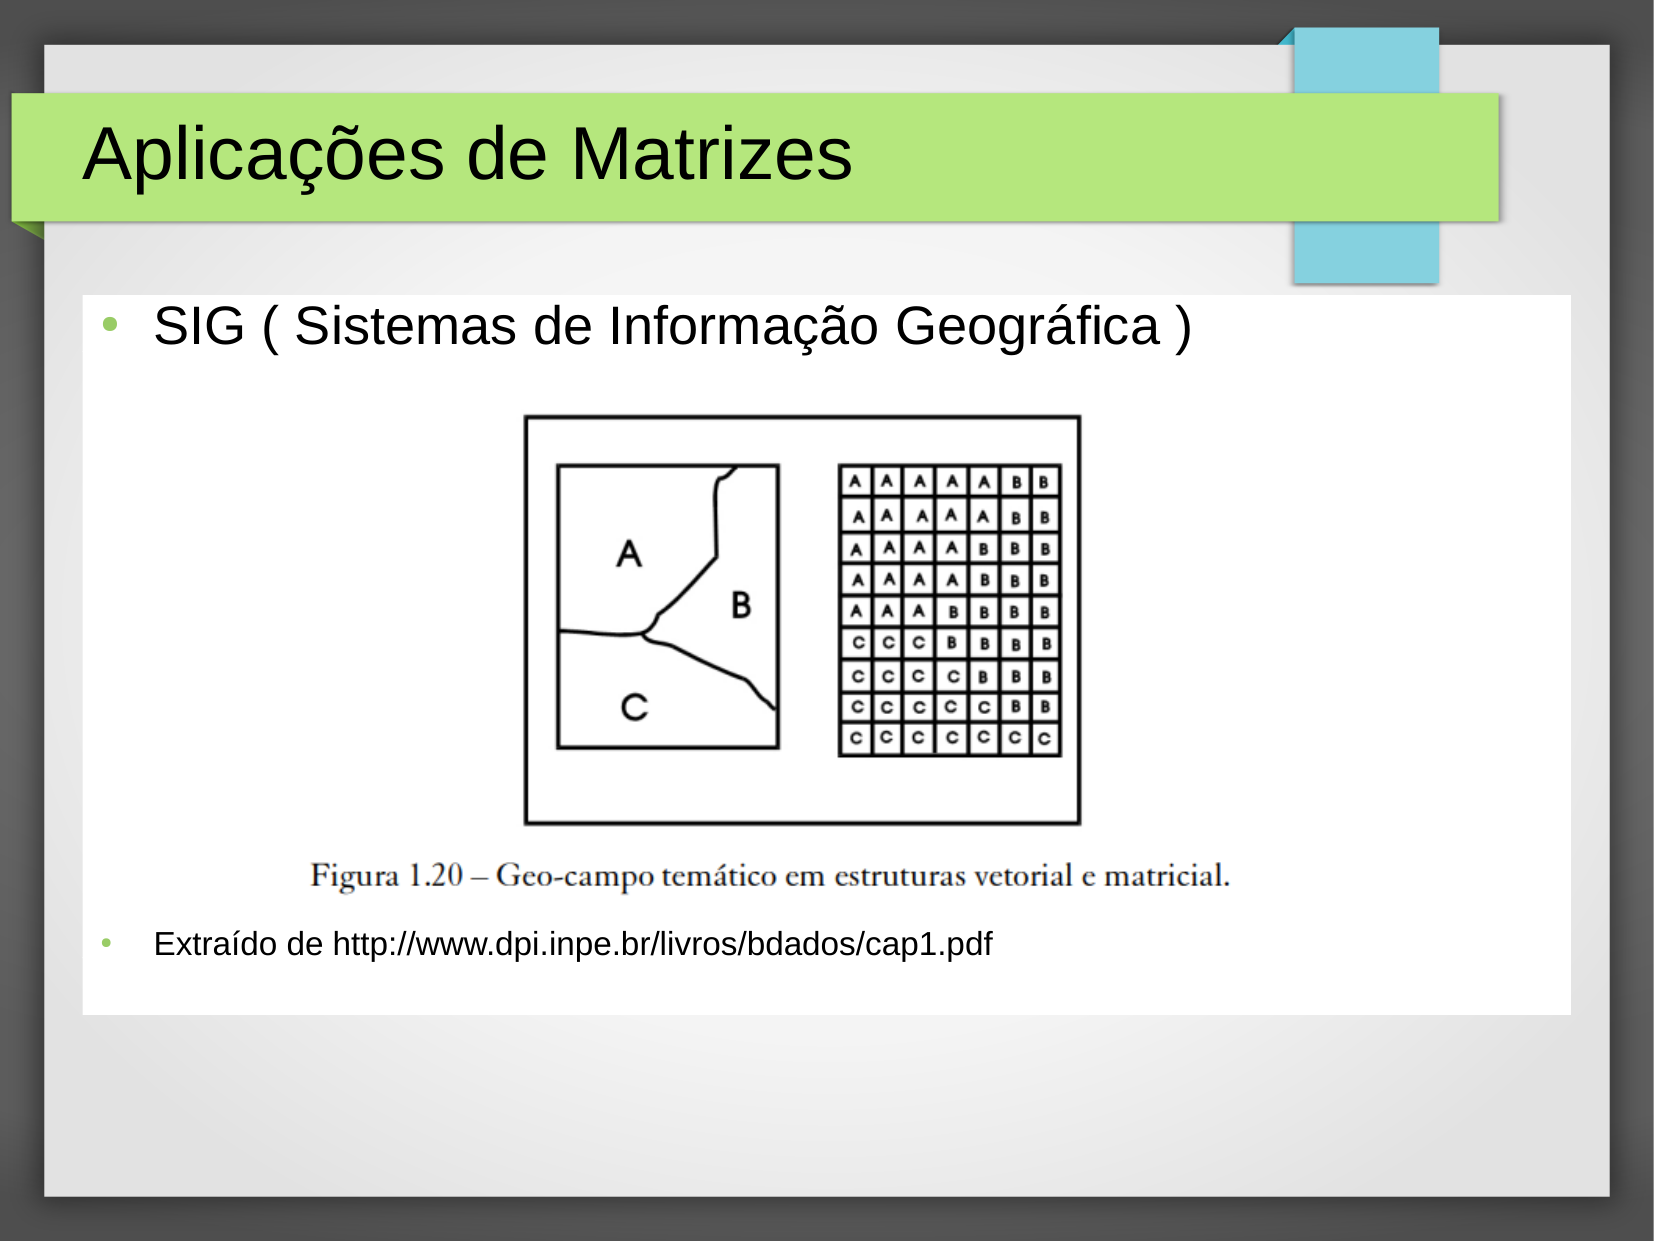

# Aplicações de Matrizes
SIG ( Sistemas de Informação Geográfica )
Extraído de http://www.dpi.inpe.br/livros/bdados/cap1.pdf